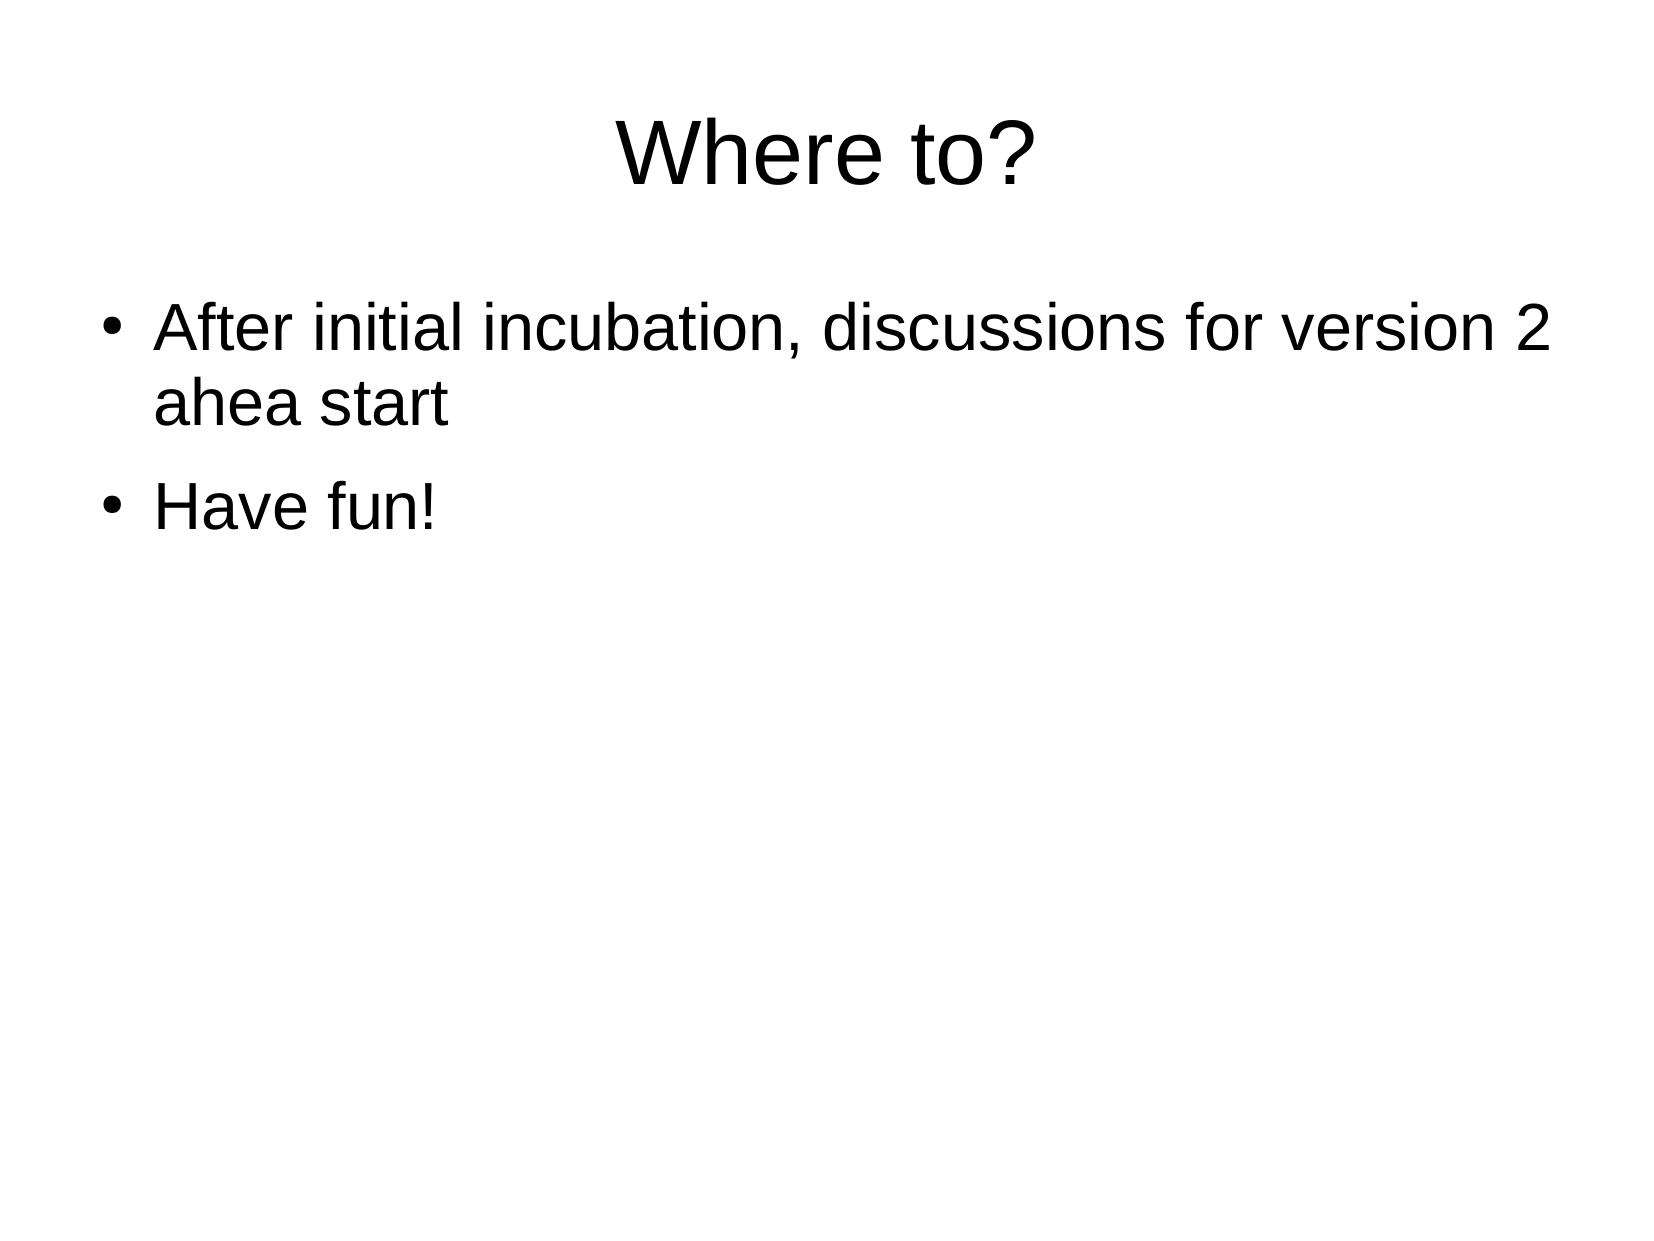

# Where to?
After initial incubation, discussions for version 2 ahea start
Have fun!